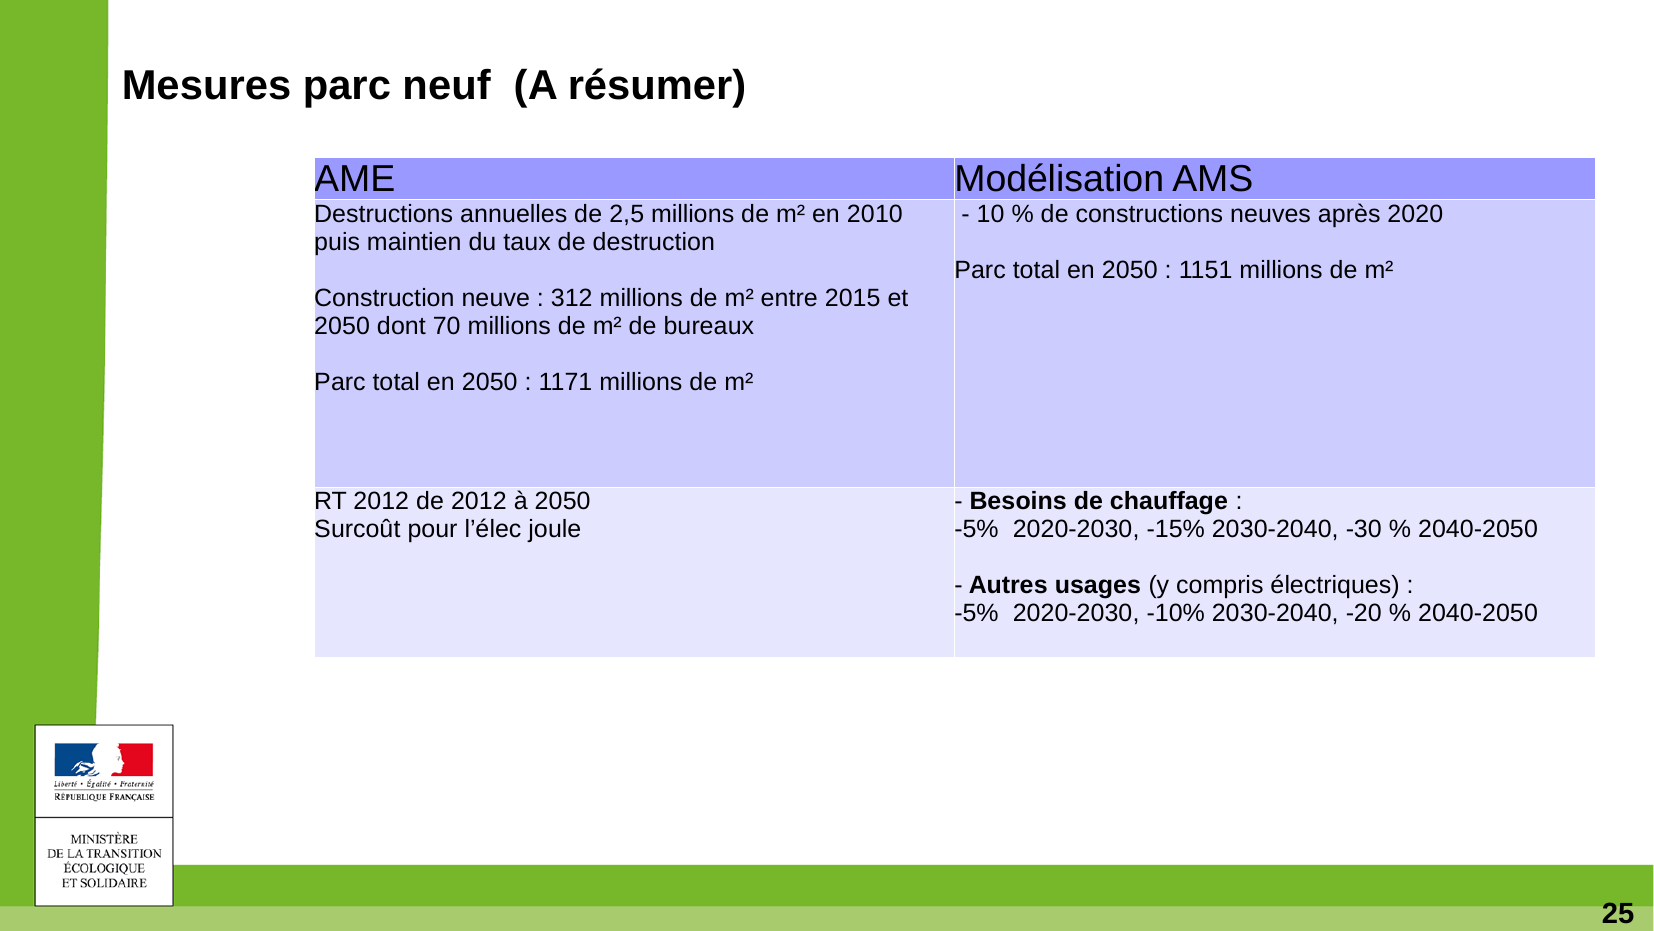

# Mesures parc neuf (A résumer)
| AME | Modélisation AMS |
| --- | --- |
| Destructions annuelles de 2,5 millions de m² en 2010 puis maintien du taux de destruction Construction neuve : 312 millions de m² entre 2015 et 2050 dont 70 millions de m² de bureaux Parc total en 2050 : 1171 millions de m² | - 10 % de constructions neuves après 2020 Parc total en 2050 : 1151 millions de m² |
| RT 2012 de 2012 à 2050 Surcoût pour l’élec joule | - Besoins de chauffage : -5% 2020-2030, -15% 2030-2040, -30 % 2040-2050 - Autres usages (y compris électriques) : -5% 2020-2030, -10% 2030-2040, -20 % 2040-2050 |